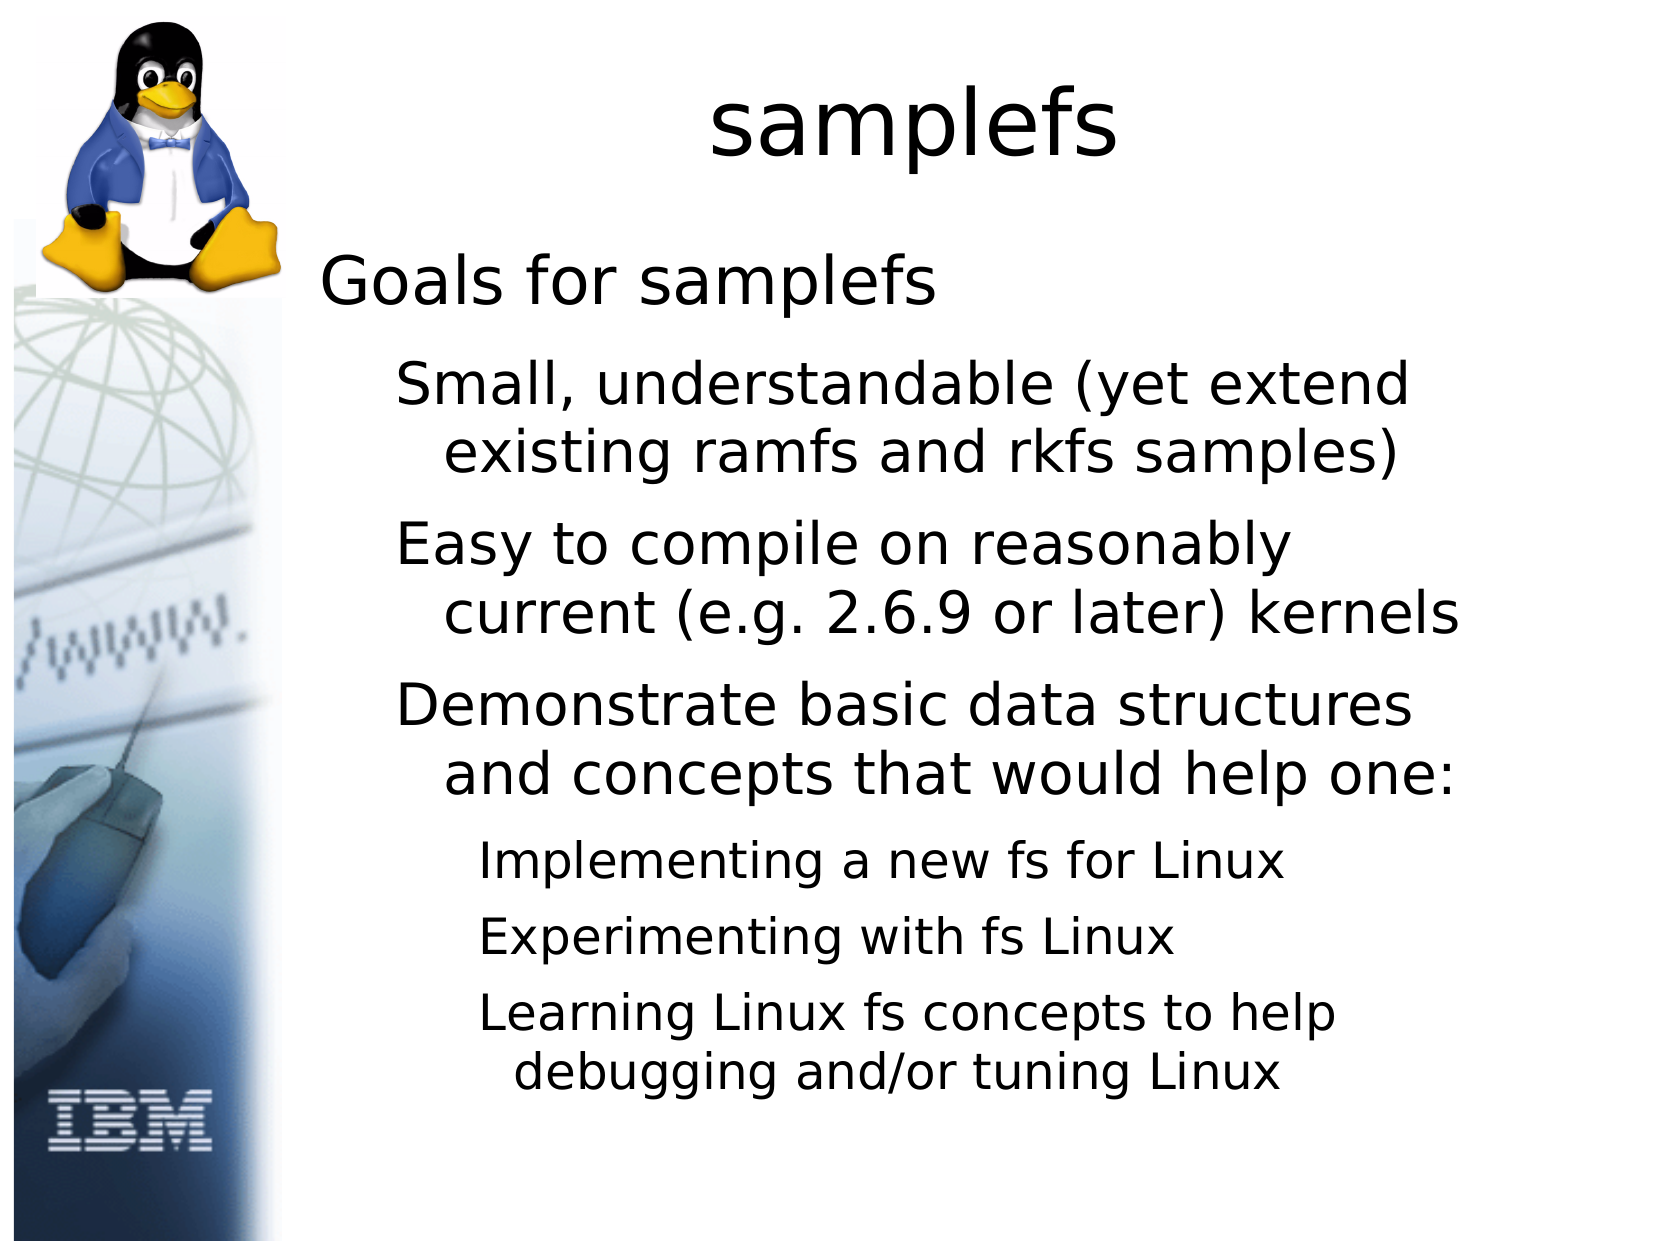

# samplefs
Goals for samplefs
Small, understandable (yet extend existing ramfs and rkfs samples)
Easy to compile on reasonably current (e.g. 2.6.9 or later) kernels
Demonstrate basic data structures and concepts that would help one:
Implementing a new fs for Linux
Experimenting with fs Linux
Learning Linux fs concepts to help debugging and/or tuning Linux